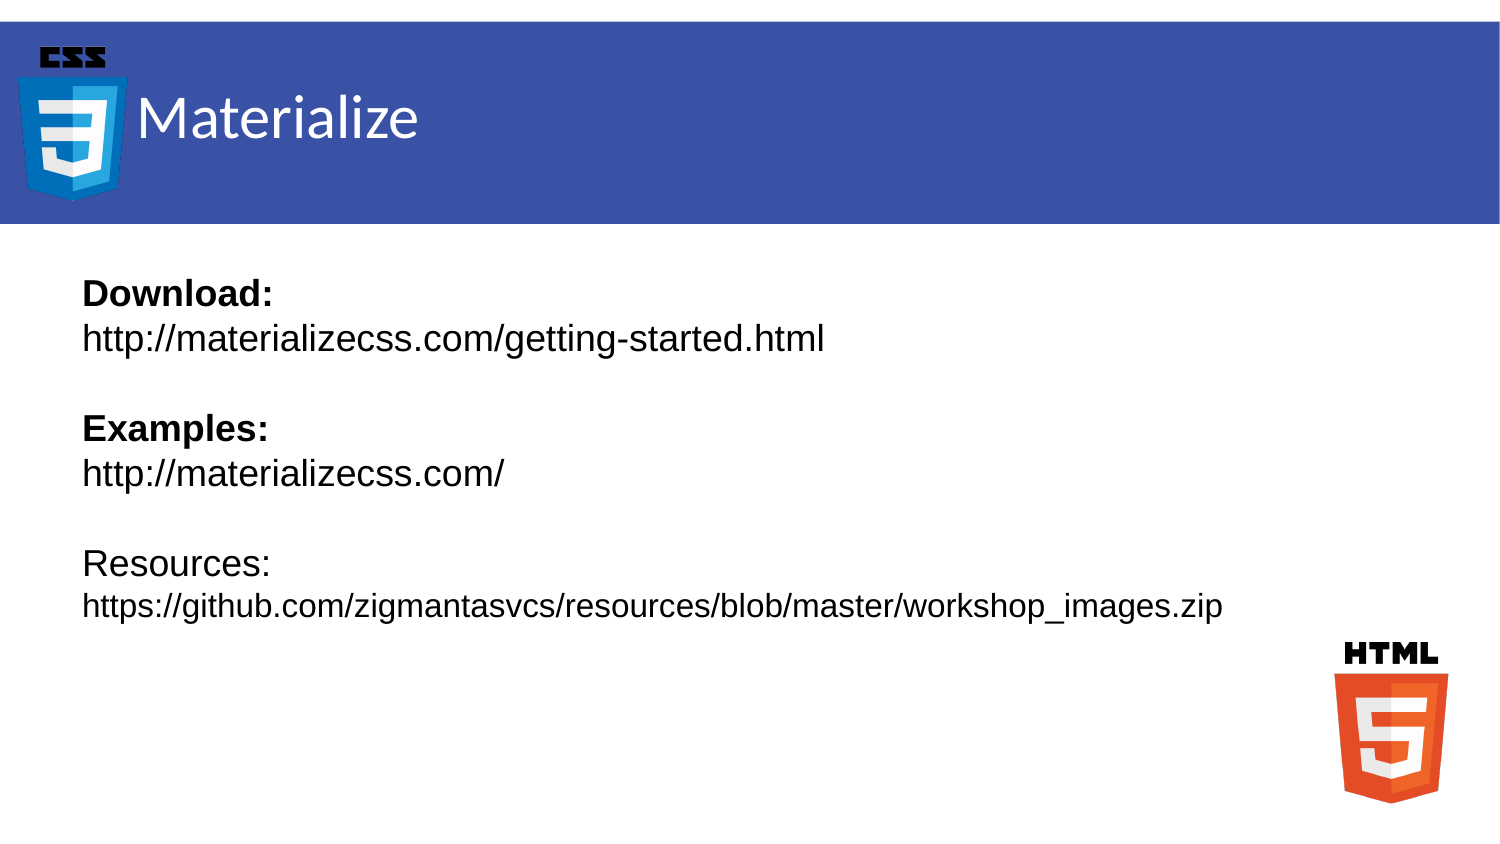

Materialize
Download:
http://materializecss.com/getting-started.html
Examples:
http://materializecss.com/
Resources:
https://github.com/zigmantasvcs/resources/blob/master/workshop_images.zip